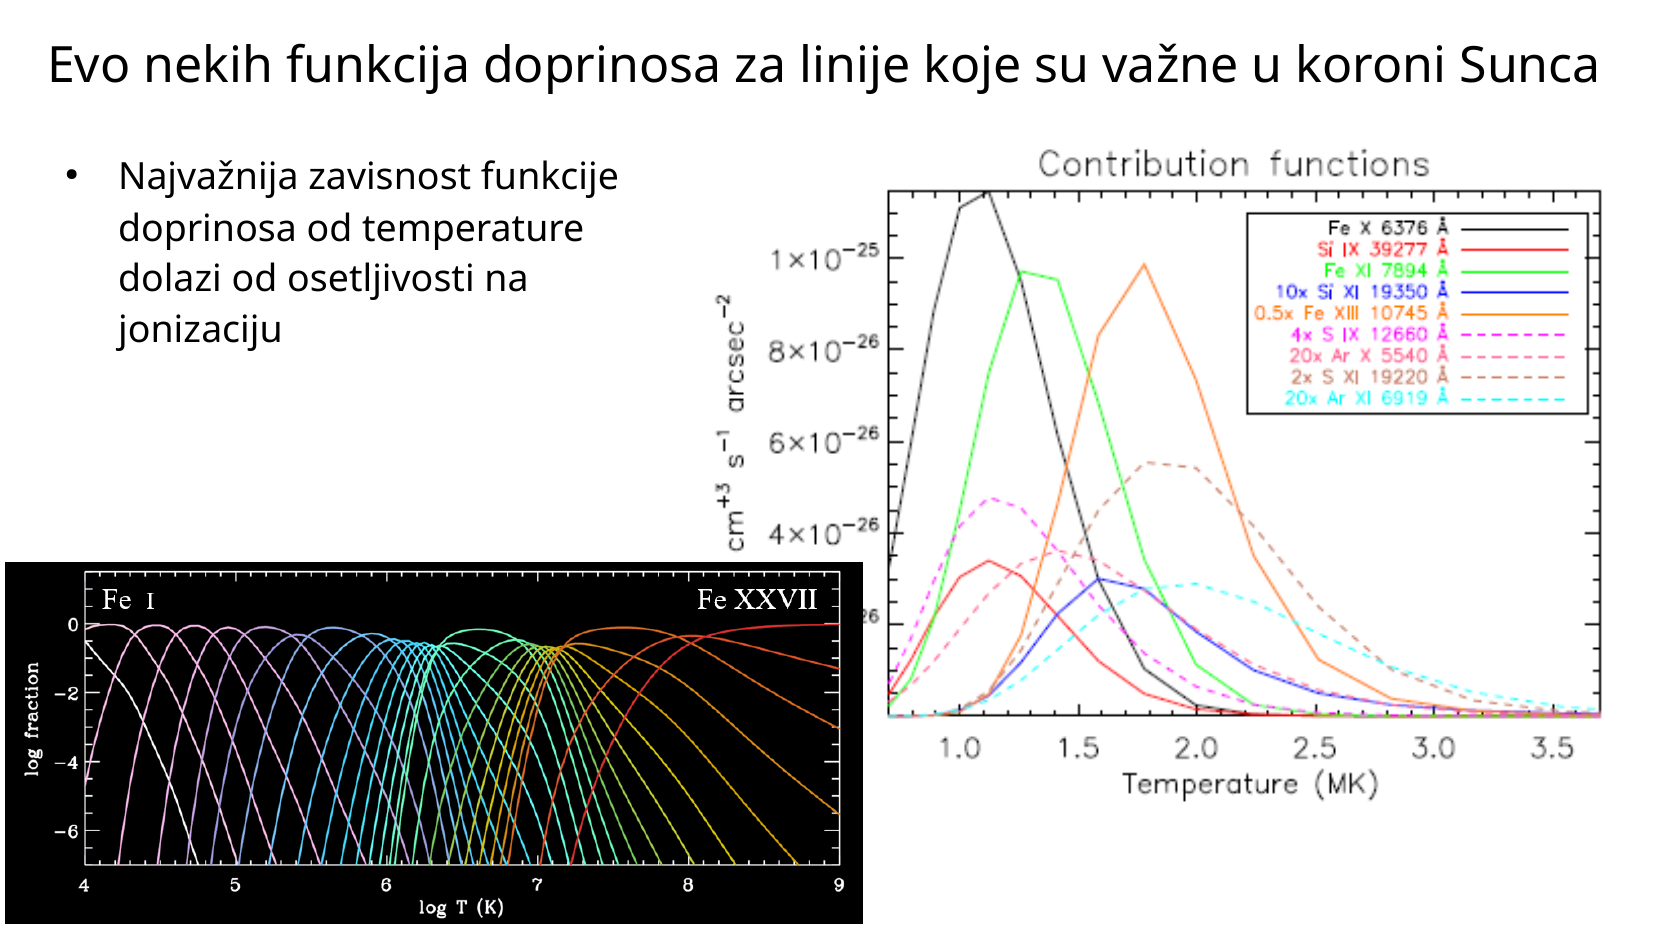

# Evo nekih funkcija doprinosa za linije koje su važne u koroni Sunca
Najvažnija zavisnost funkcije doprinosa od temperature dolazi od osetljivosti na jonizaciju
From Del Zanna (2018)